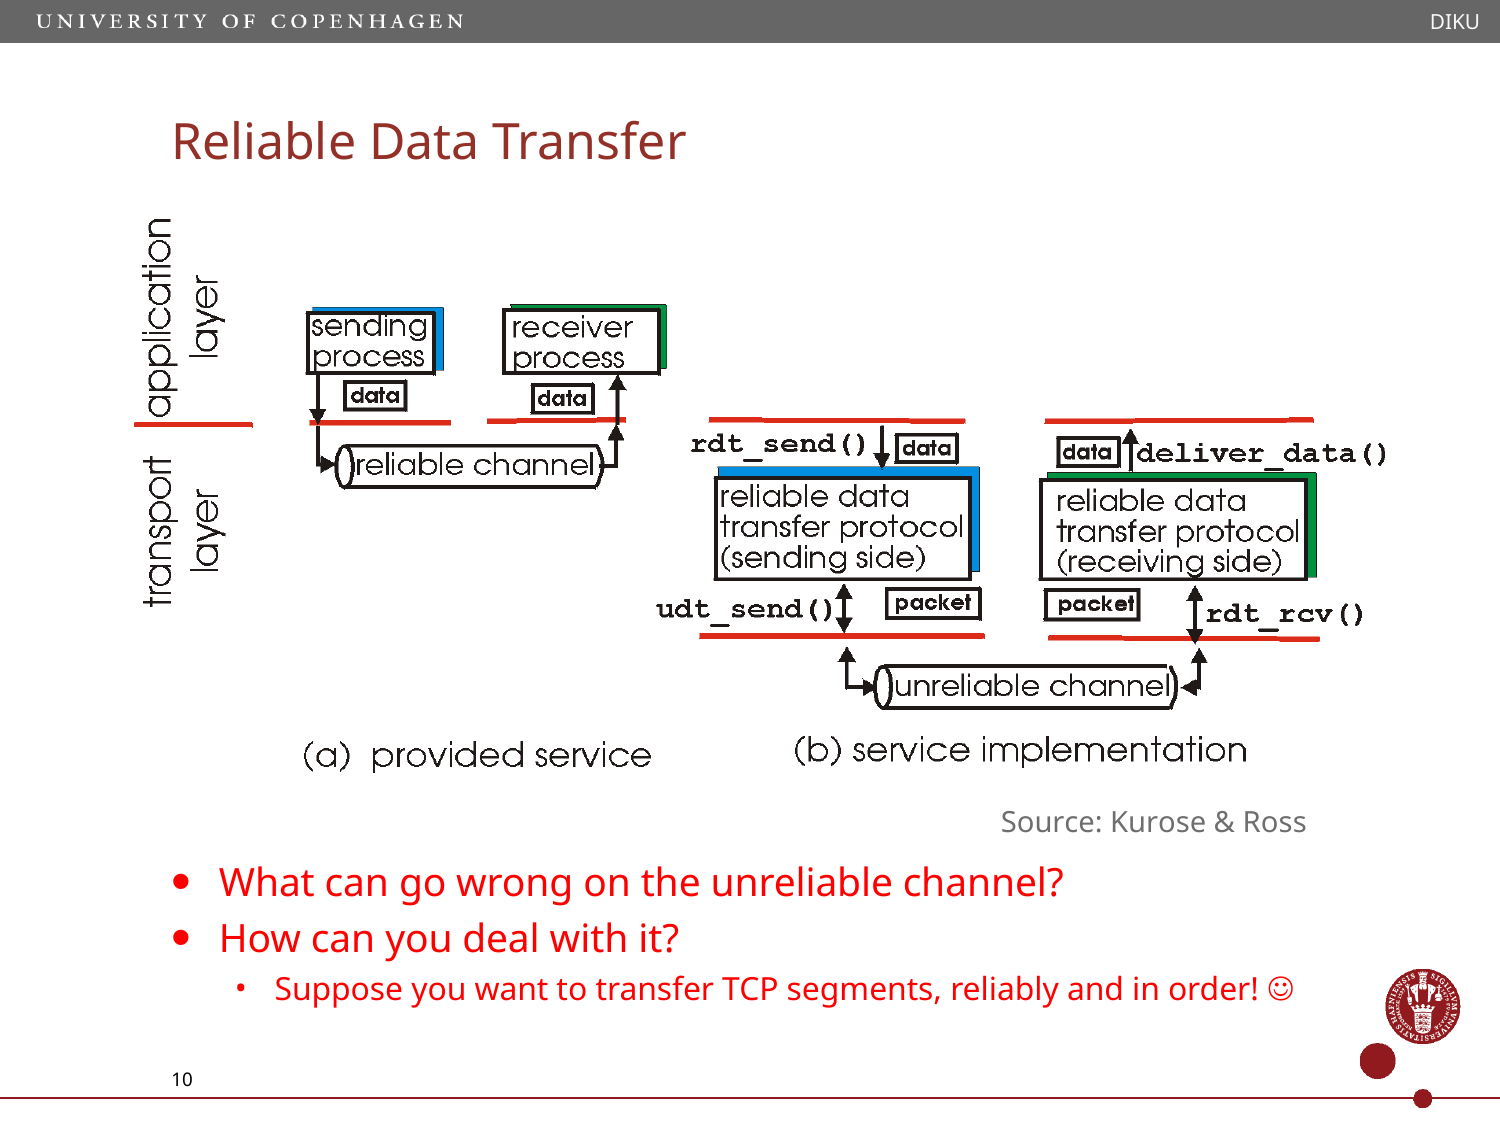

DIKU
# Reliable Data Transfer
Source: Kurose & Ross
What can go wrong on the unreliable channel?
How can you deal with it?
Suppose you want to transfer TCP segments, reliably and in order! 